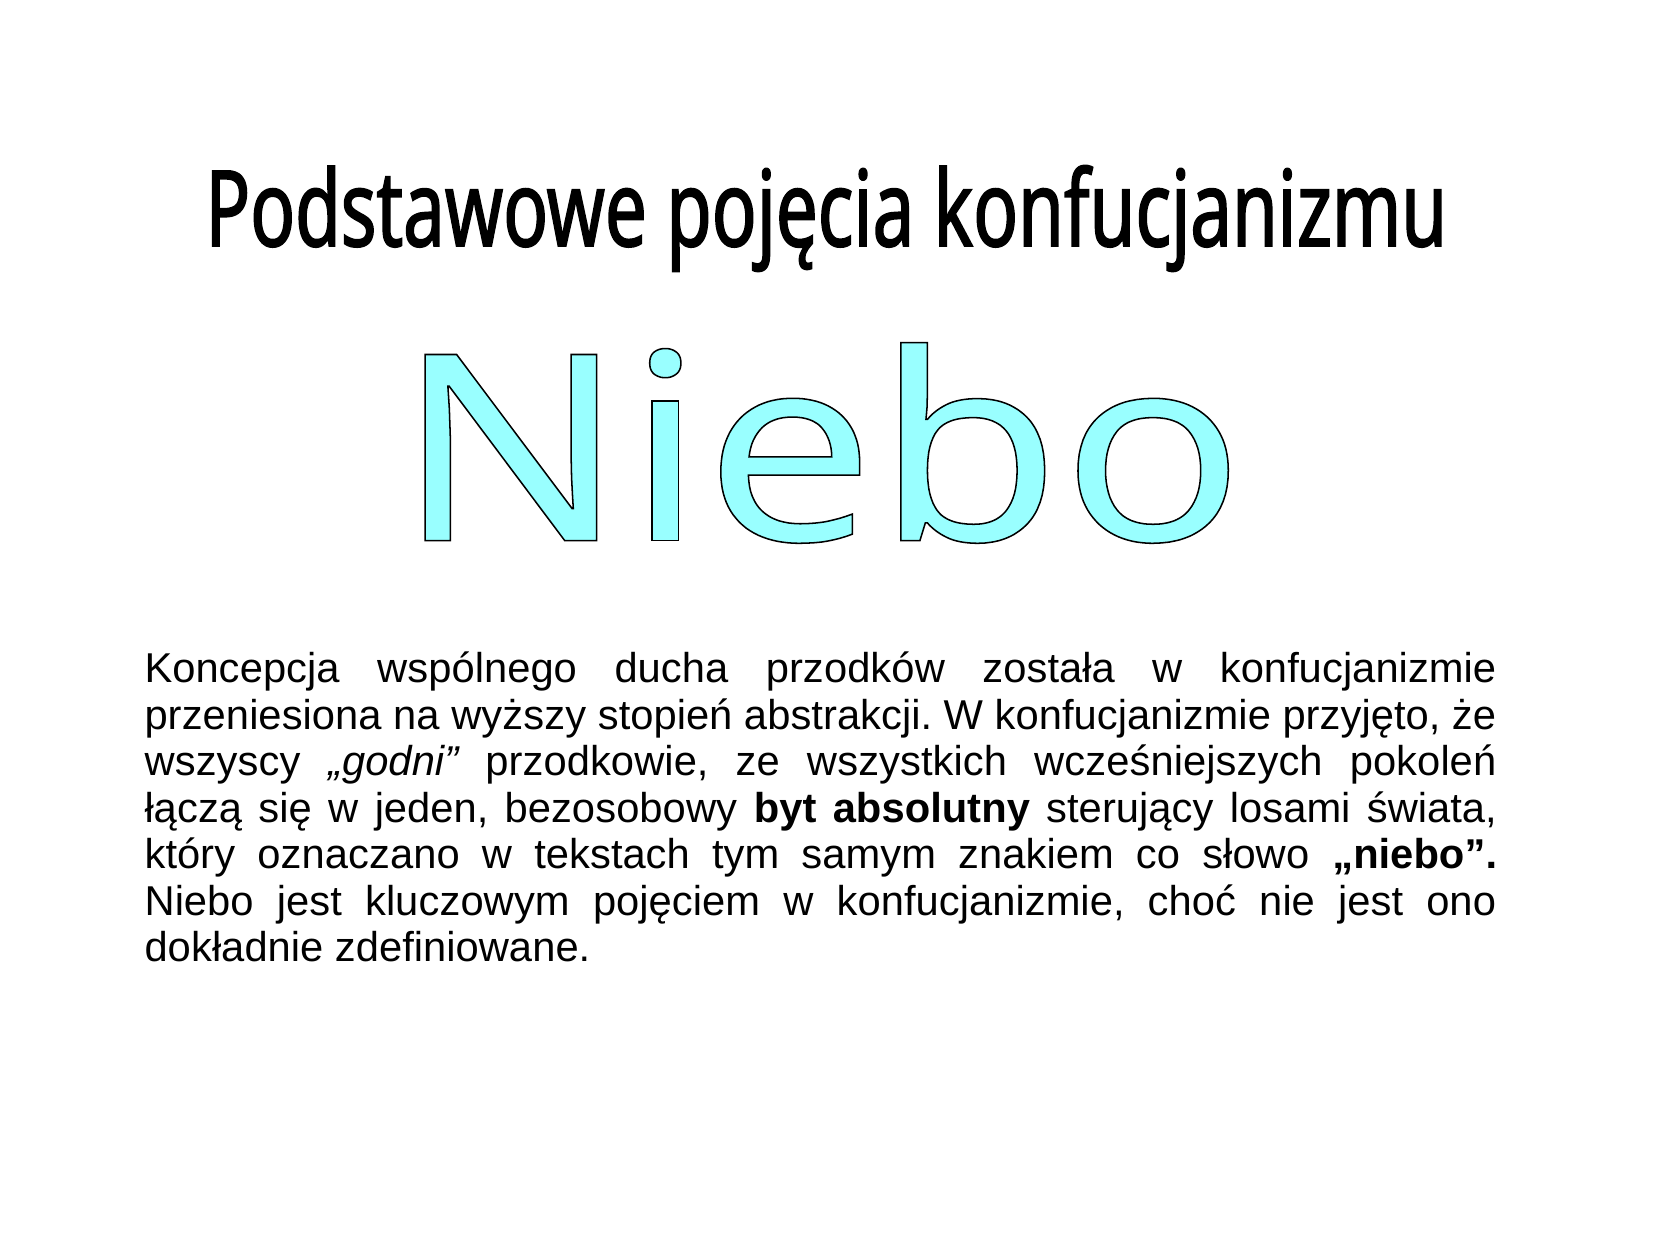

Podstawowe pojęcia konfucjanizmu
Niebo
Koncepcja wspólnego ducha przodków została w konfucjanizmie przeniesiona na wyższy stopień abstrakcji. W konfucjanizmie przyjęto, że wszyscy „godni” przodkowie, ze wszystkich wcześniejszych pokoleń łączą się w jeden, bezosobowy byt absolutny sterujący losami świata, który oznaczano w tekstach tym samym znakiem co słowo „niebo”. Niebo jest kluczowym pojęciem w konfucjanizmie, choć nie jest ono dokładnie zdefiniowane.